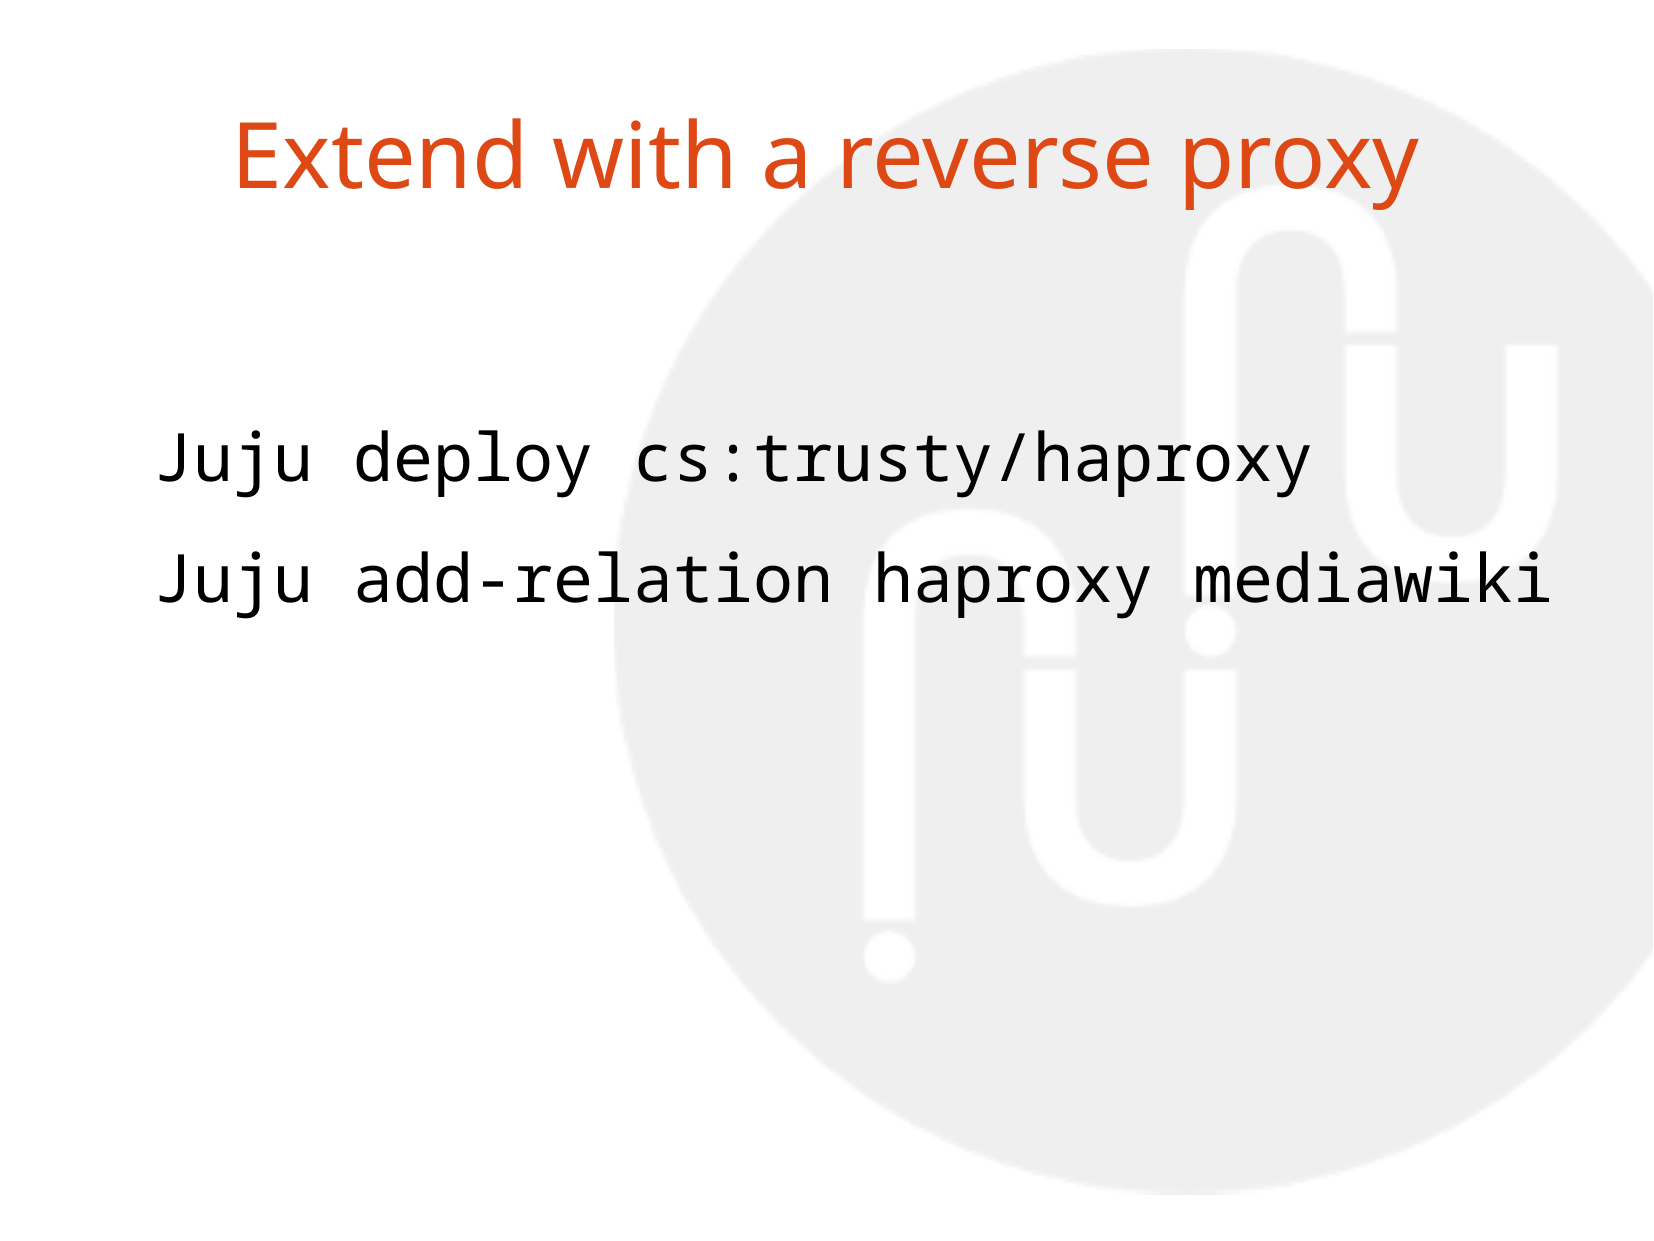

# Extend with a reverse proxy
Juju deploy cs:trusty/haproxy
Juju add-relation haproxy mediawiki